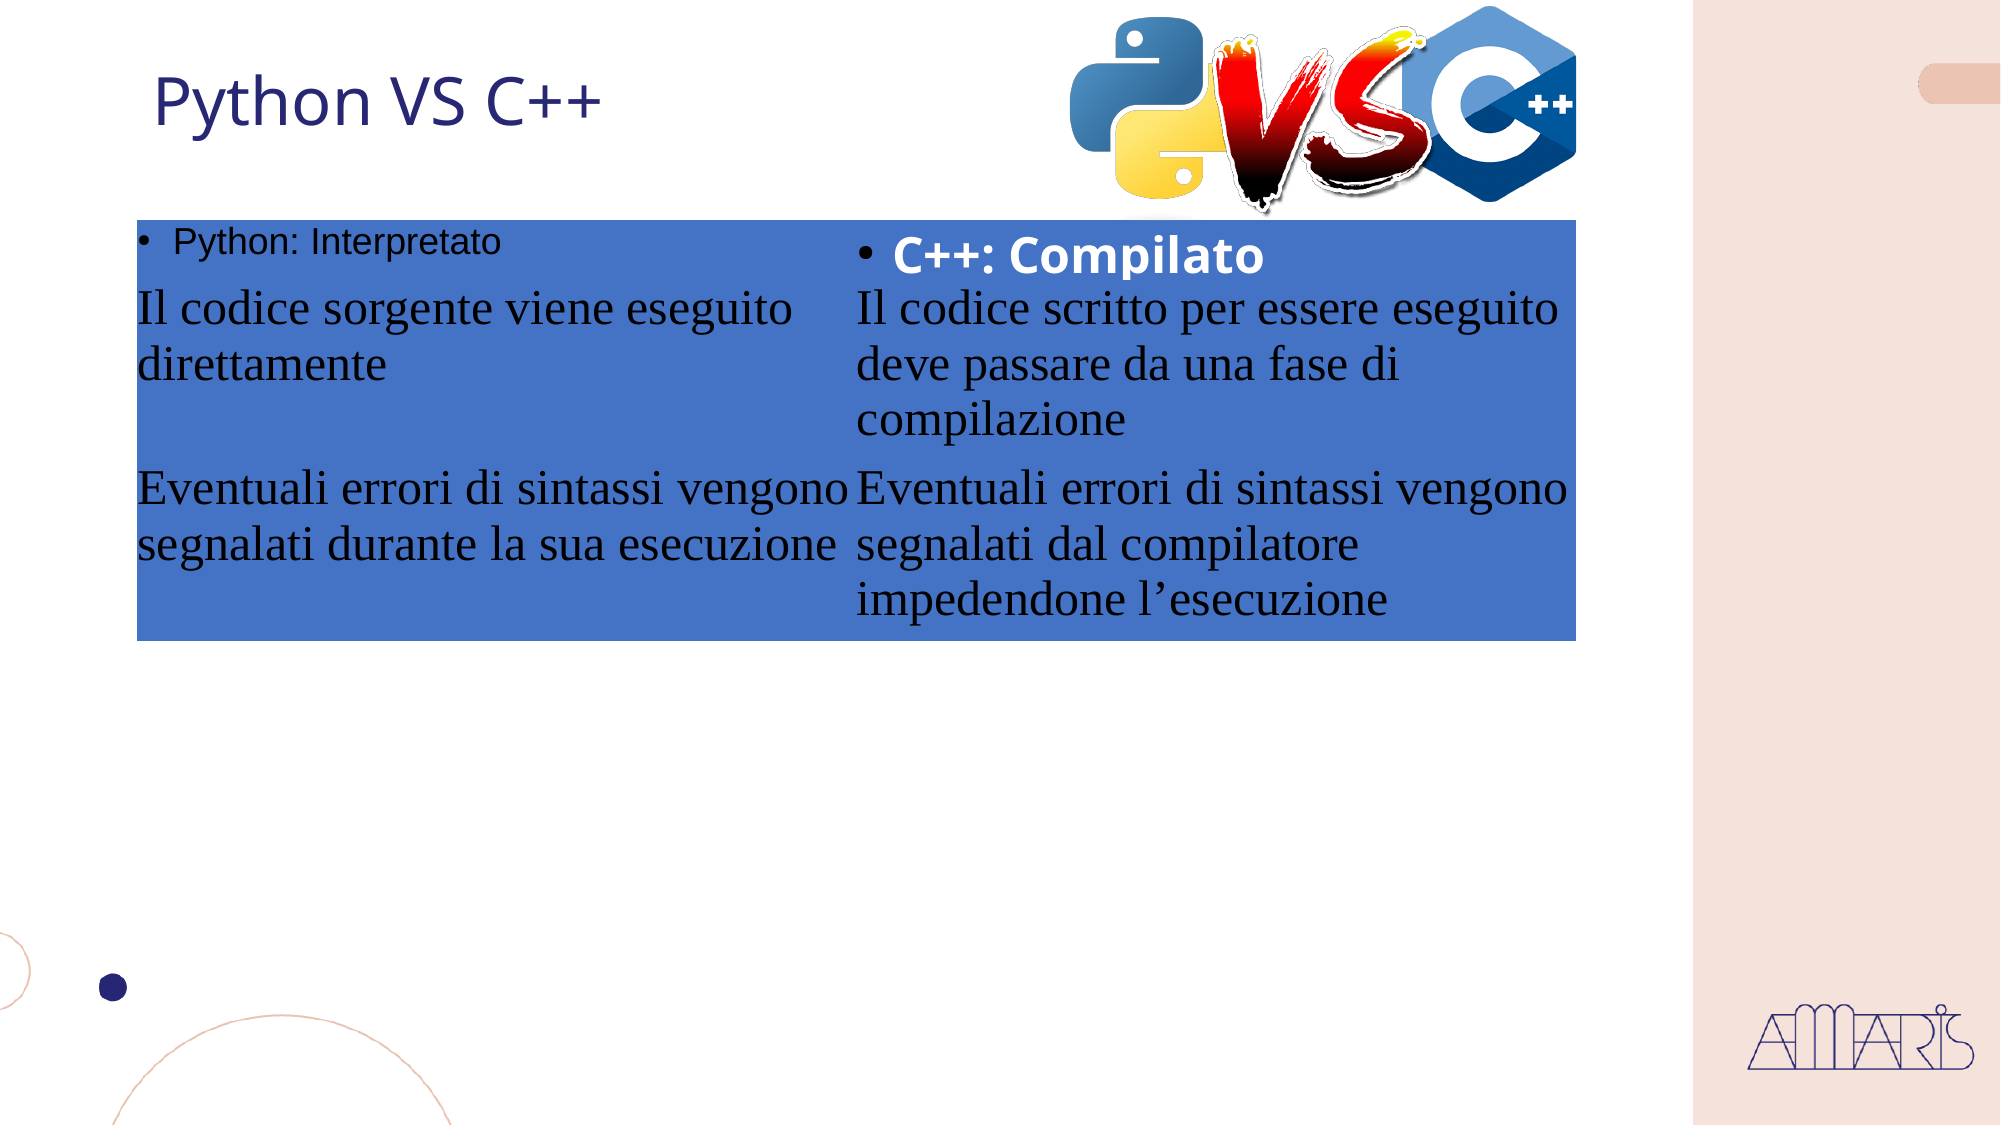

# Python VS C++
| Python: Interpretato | C++: Compilato |
| --- | --- |
| Il codice sorgente viene eseguito direttamente | Il codice scritto per essere eseguito deve passare da una fase di compilazione |
| Eventuali errori di sintassi vengono segnalati durante la sua esecuzione | Eventuali errori di sintassi vengono segnalati dal compilatore impedendone l’esecuzione |